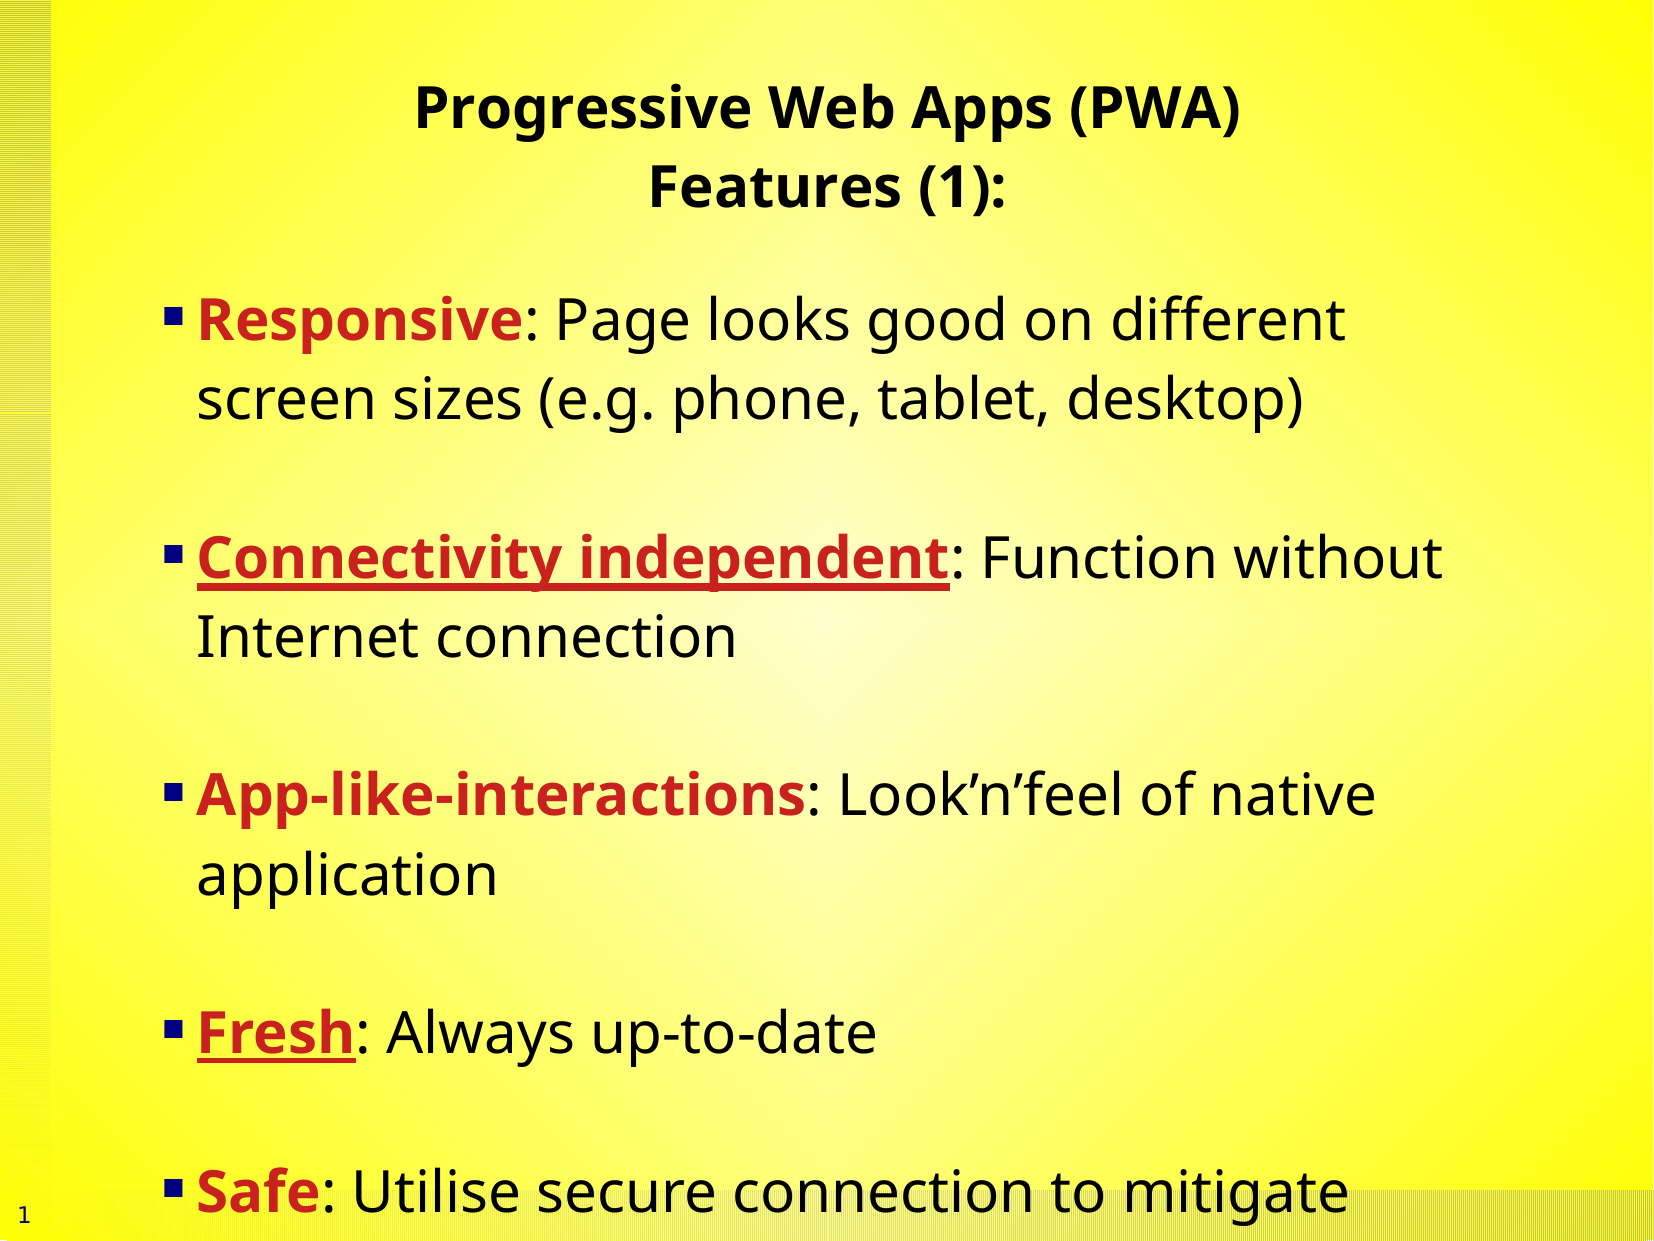

# Progressive Web Apps (PWA) Features (1):
Responsive: Page looks good on different screen sizes (e.g. phone, tablet, desktop)
Connectivity independent: Function without Internet connection
App-like-interactions: Look’n’feel of native application
Fresh: Always up-to-date
Safe: Utilise secure connection to mitigate multiple types of security threats